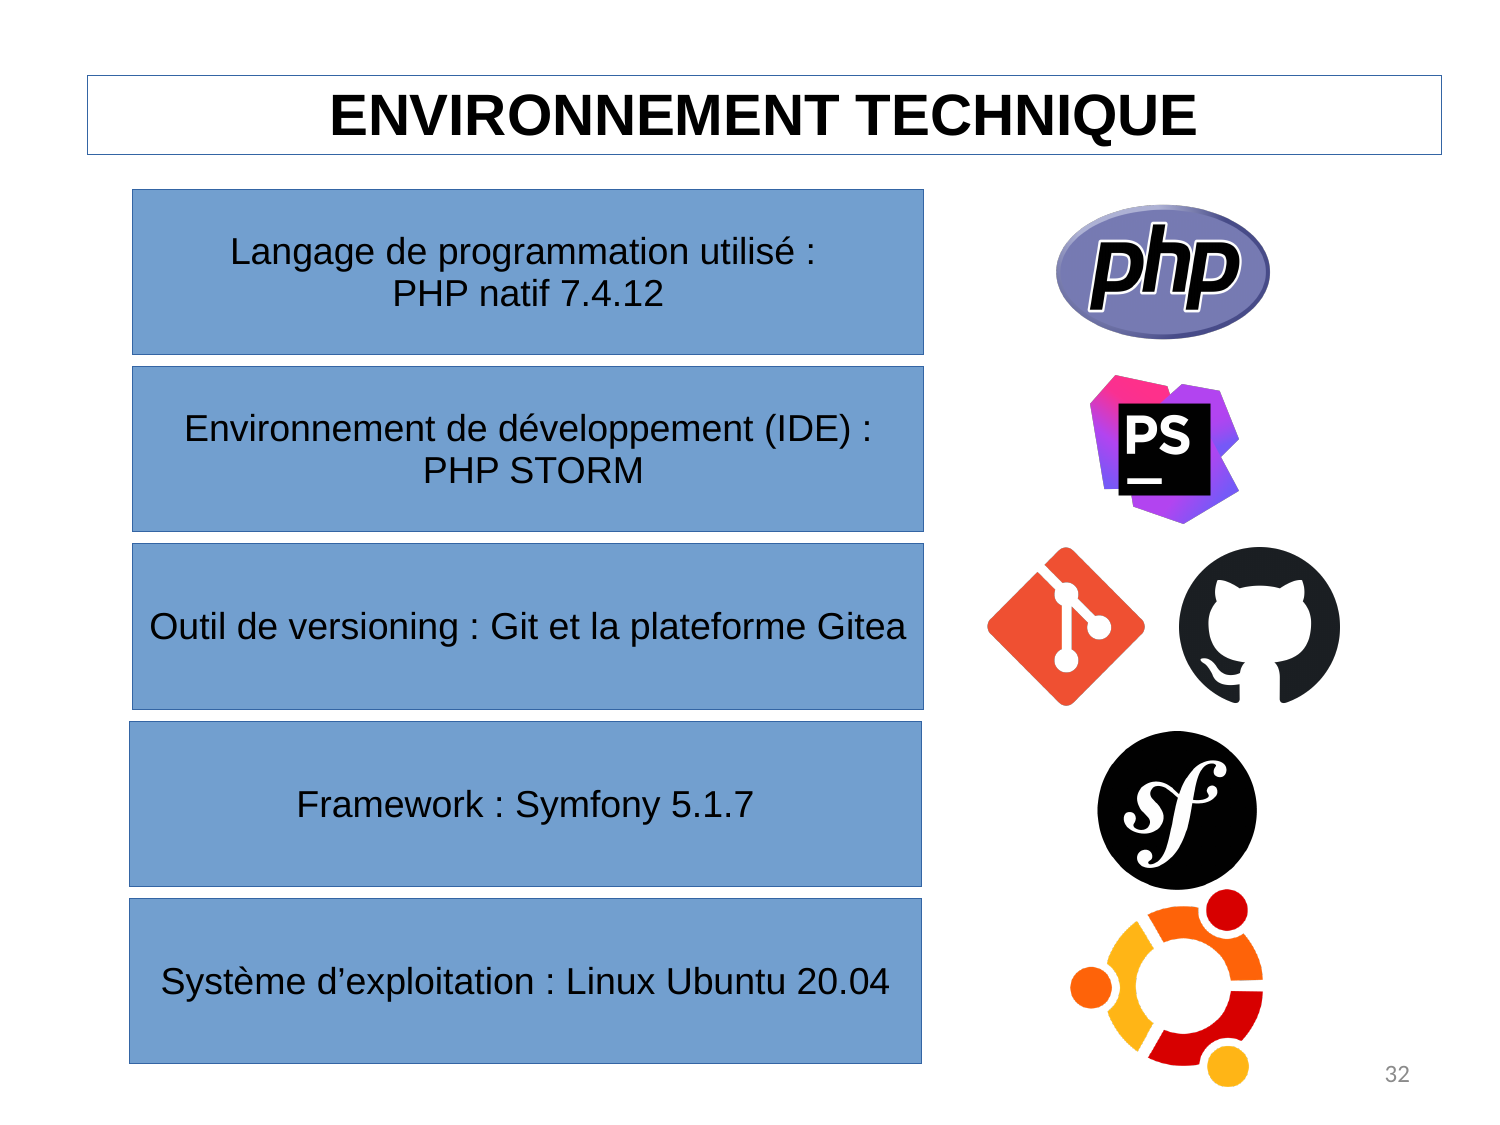

ENVIRONNEMENT TECHNIQUE
Langage de programmation utilisé :
PHP natif 7.4.12
Environnement de développement (IDE) :
 PHP STORM
Outil de versioning : Git et la plateforme Gitea
Framework : Symfony 5.1.7
Système d’exploitation : Linux Ubuntu 20.04
Soutenance Concepteur Développeur d'Application - David Saoud - 26/11/2020
32